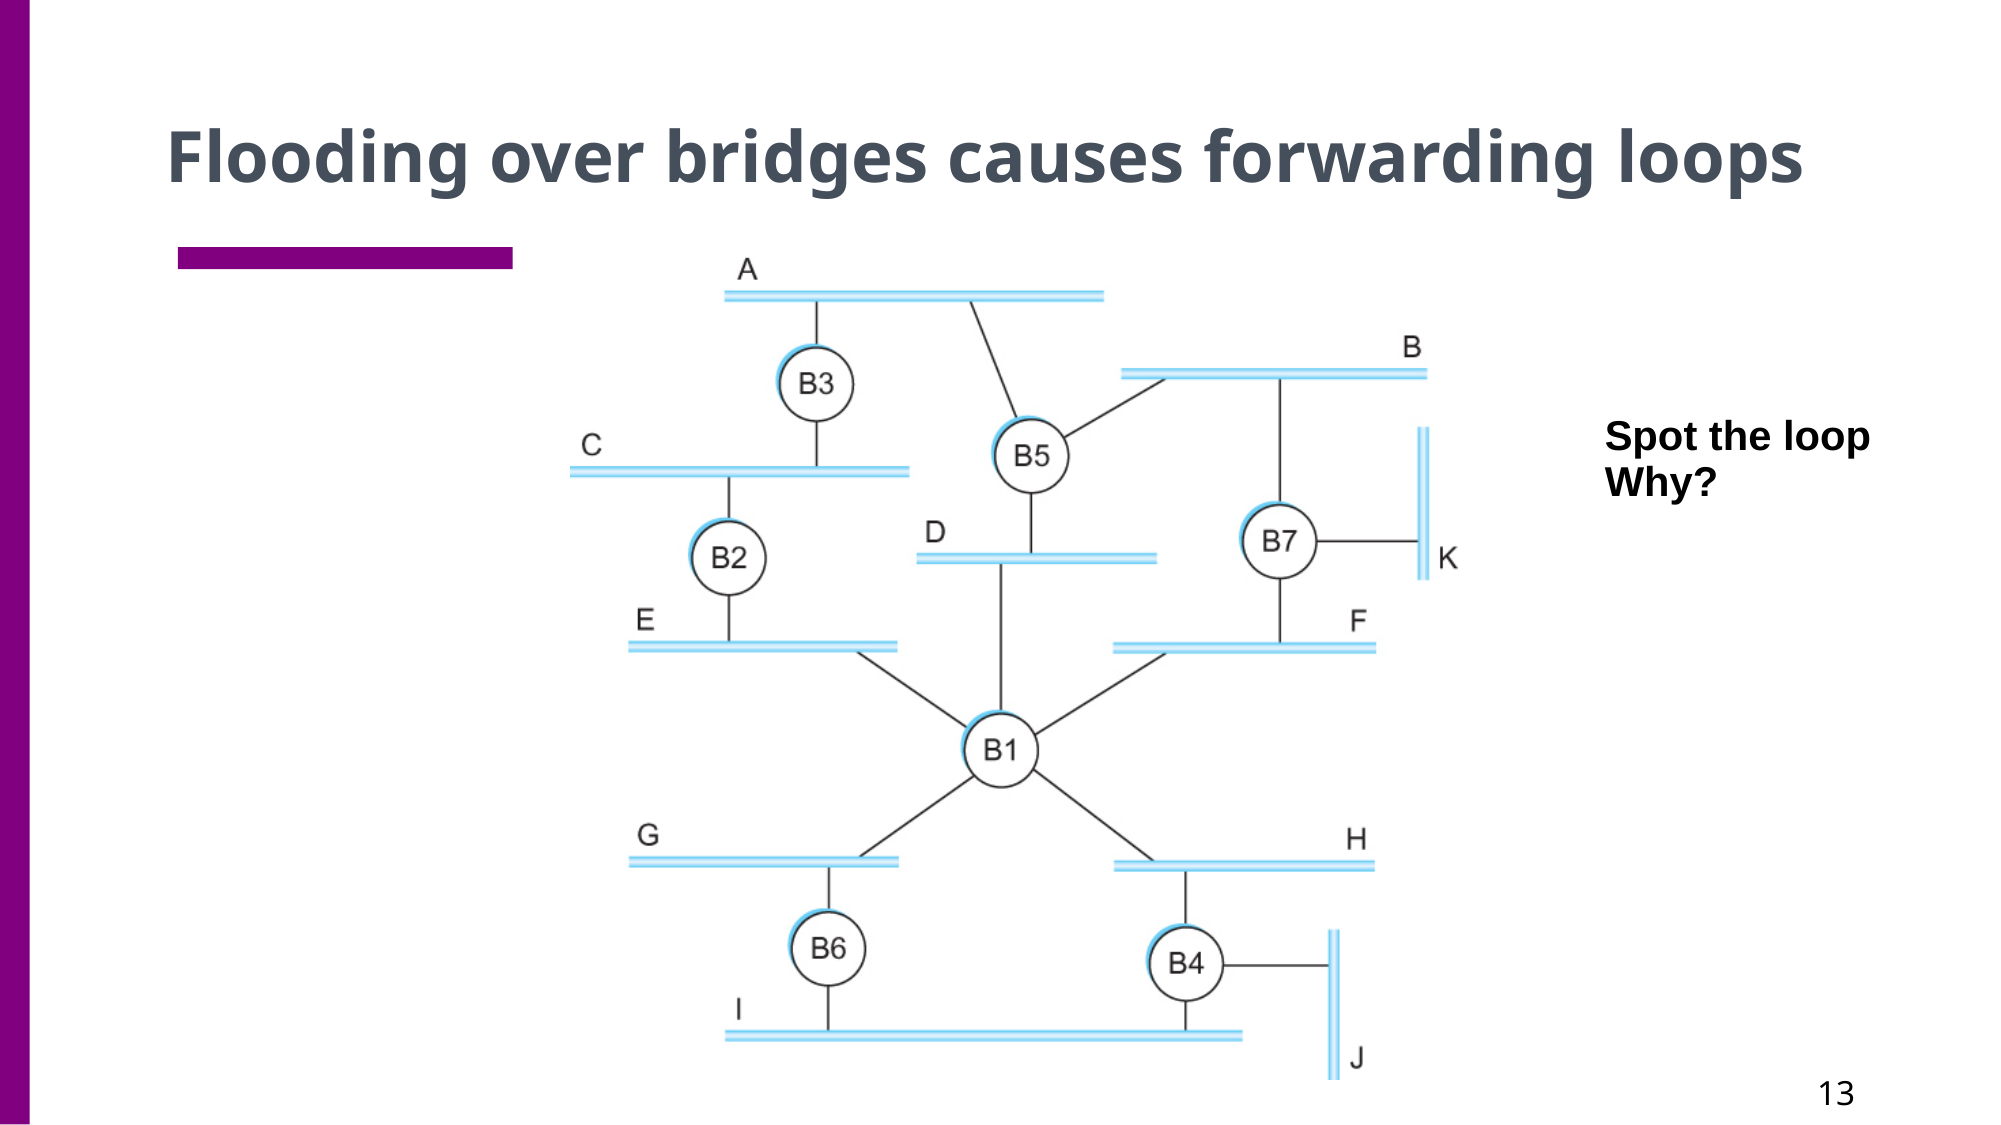

Flooding over bridges causes forwarding loops
Spot the loop
Why?